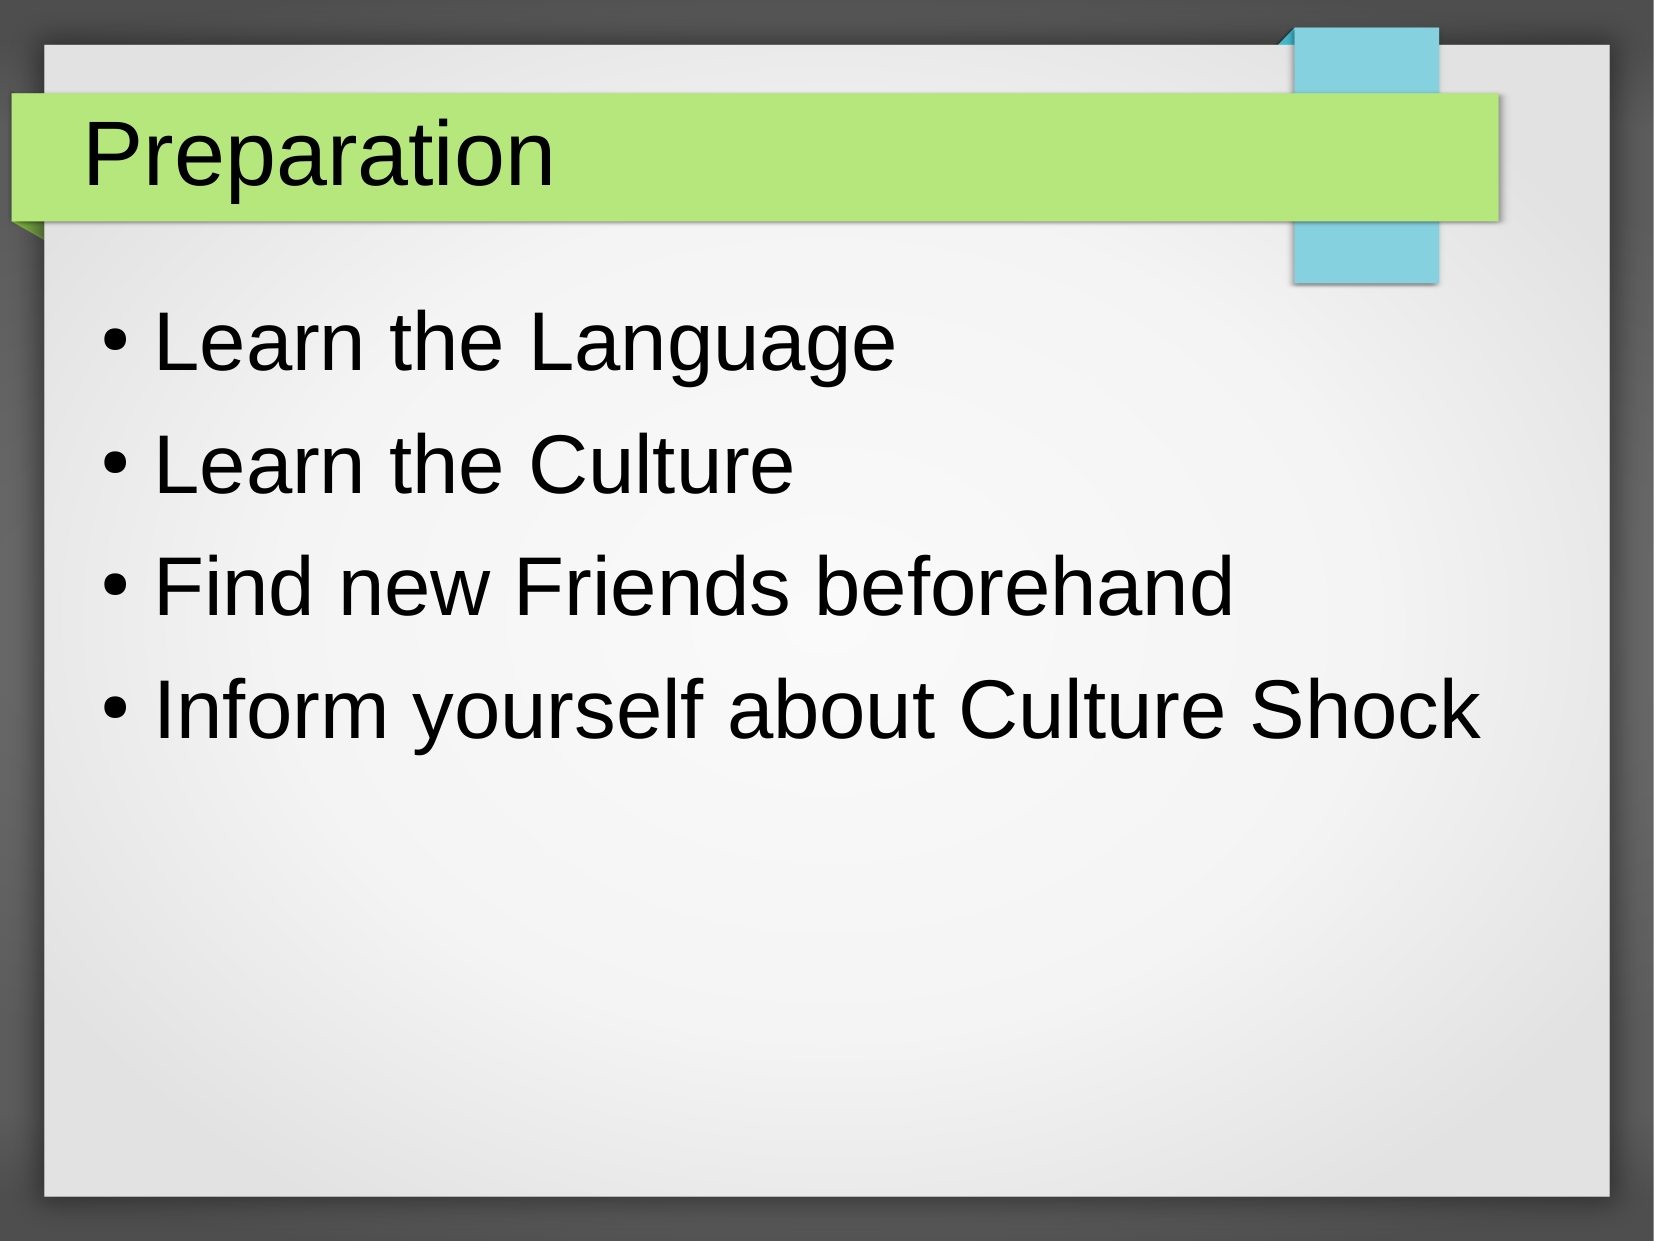

# Preparation
Learn the Language
Learn the Culture
Find new Friends beforehand
Inform yourself about Culture Shock